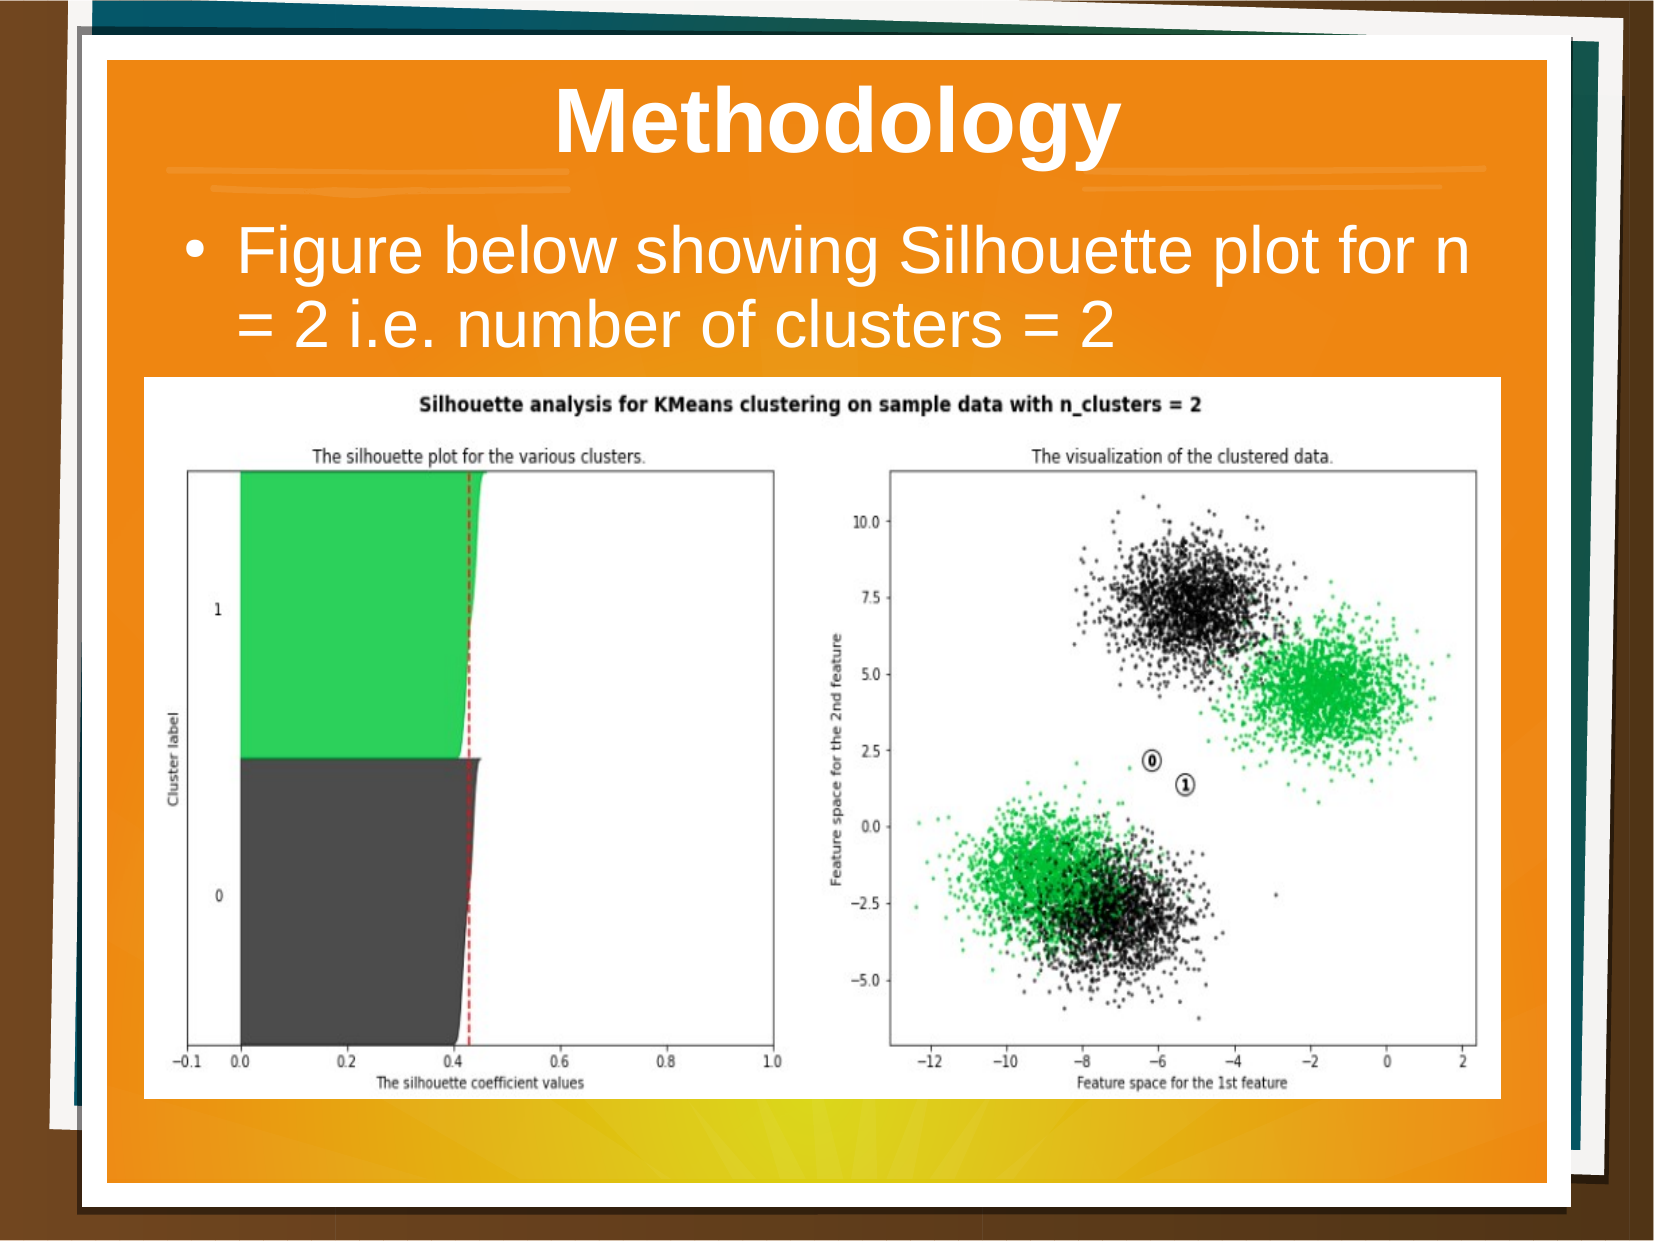

# Methodology
Figure below showing Silhouette plot for n = 2 i.e. number of clusters = 2